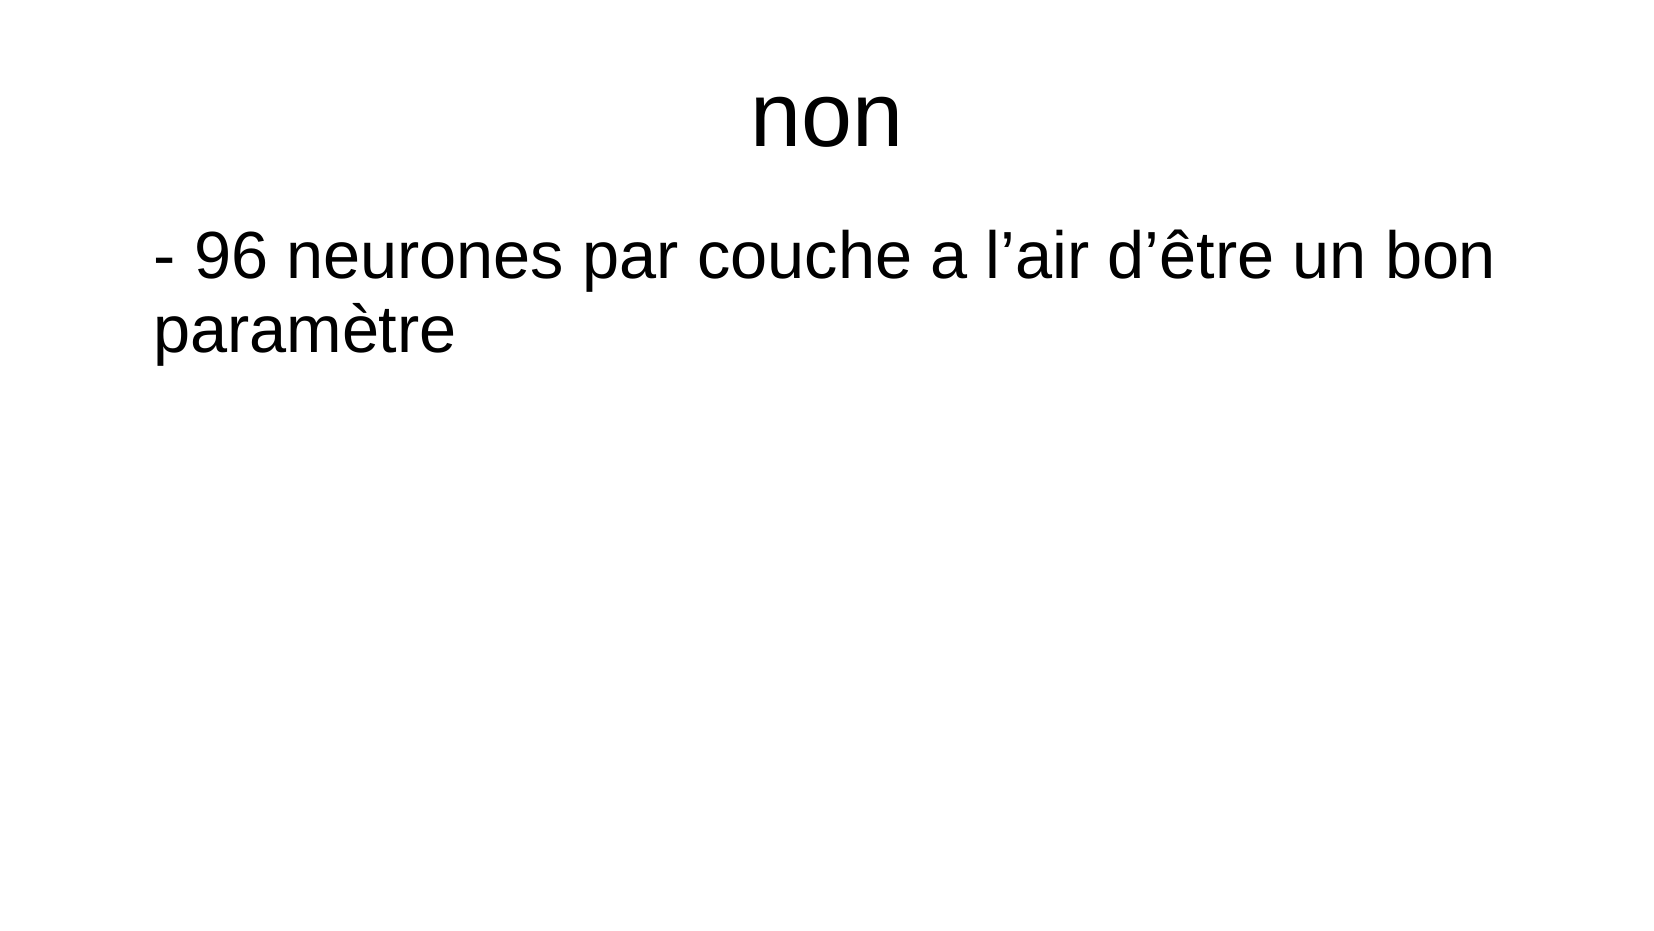

# non
- 96 neurones par couche a l’air d’être un bon paramètre